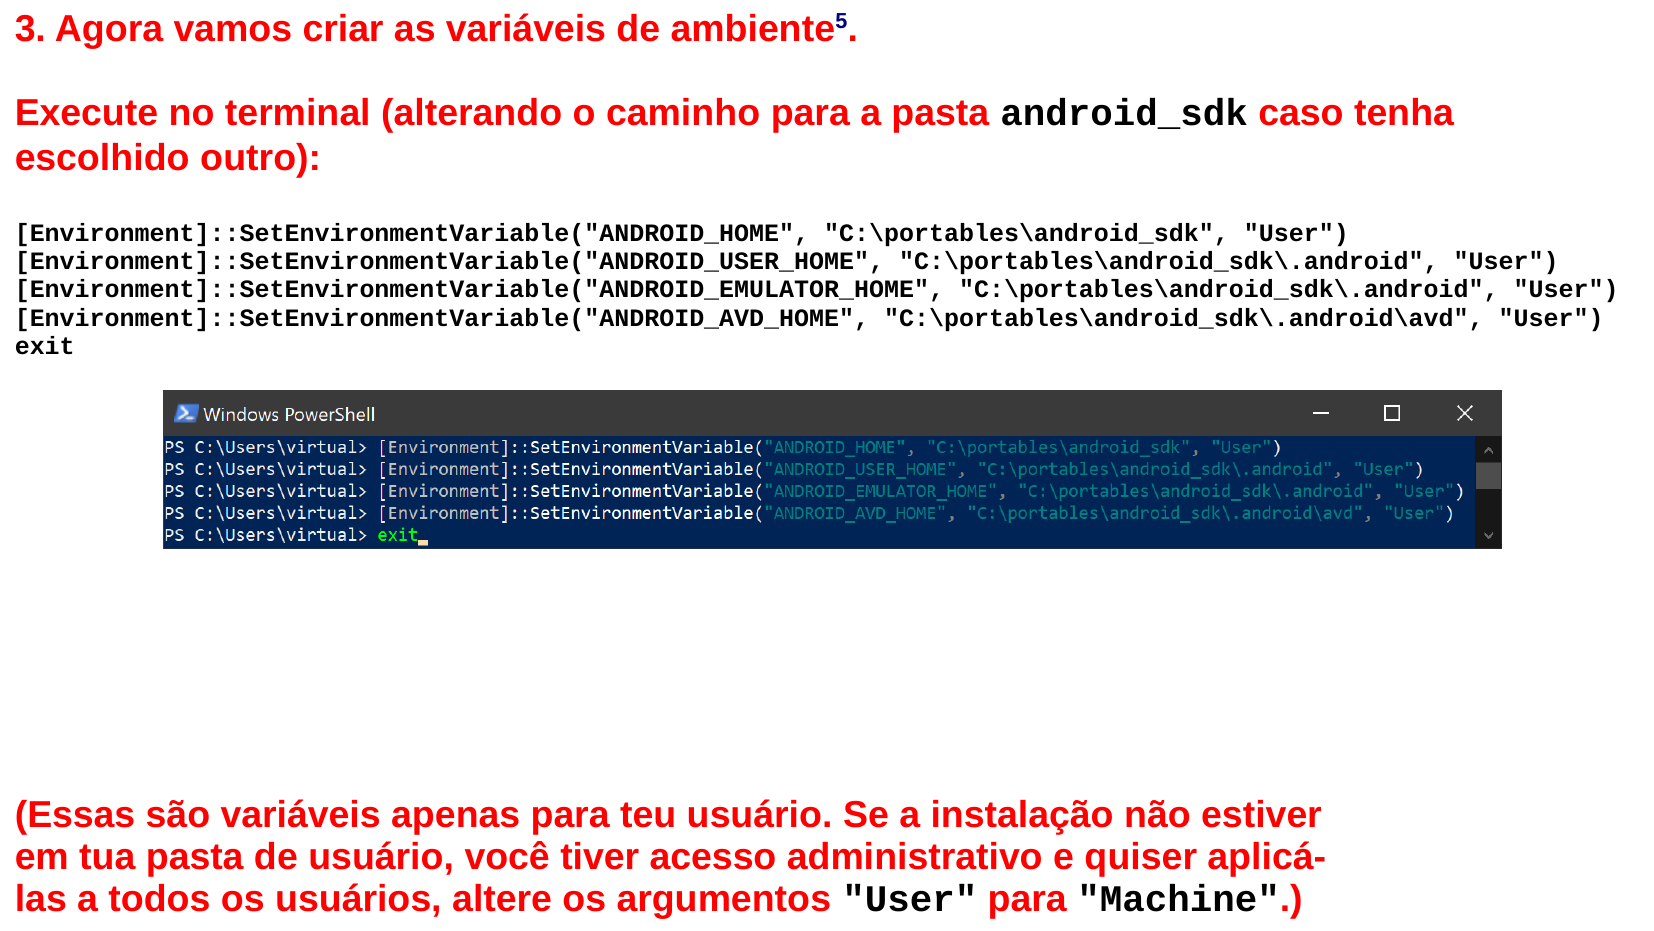

3. Agora vamos criar as variáveis de ambiente5.
Execute no terminal (alterando o caminho para a pasta android_sdk caso tenha escolhido outro):
[Environment]::SetEnvironmentVariable("ANDROID_HOME", "C:\portables\android_sdk", "User")
[Environment]::SetEnvironmentVariable("ANDROID_USER_HOME", "C:\portables\android_sdk\.android", "User")
[Environment]::SetEnvironmentVariable("ANDROID_EMULATOR_HOME", "C:\portables\android_sdk\.android", "User")
[Environment]::SetEnvironmentVariable("ANDROID_AVD_HOME", "C:\portables\android_sdk\.android\avd", "User")
exit
(Essas são variáveis ​​apenas para teu usuário. Se a instalação não estiver em tua pasta de usuário, você tiver acesso administrativo e quiser aplicá-las a todos os usuários, altere os argumentos "User" para "Machine".)